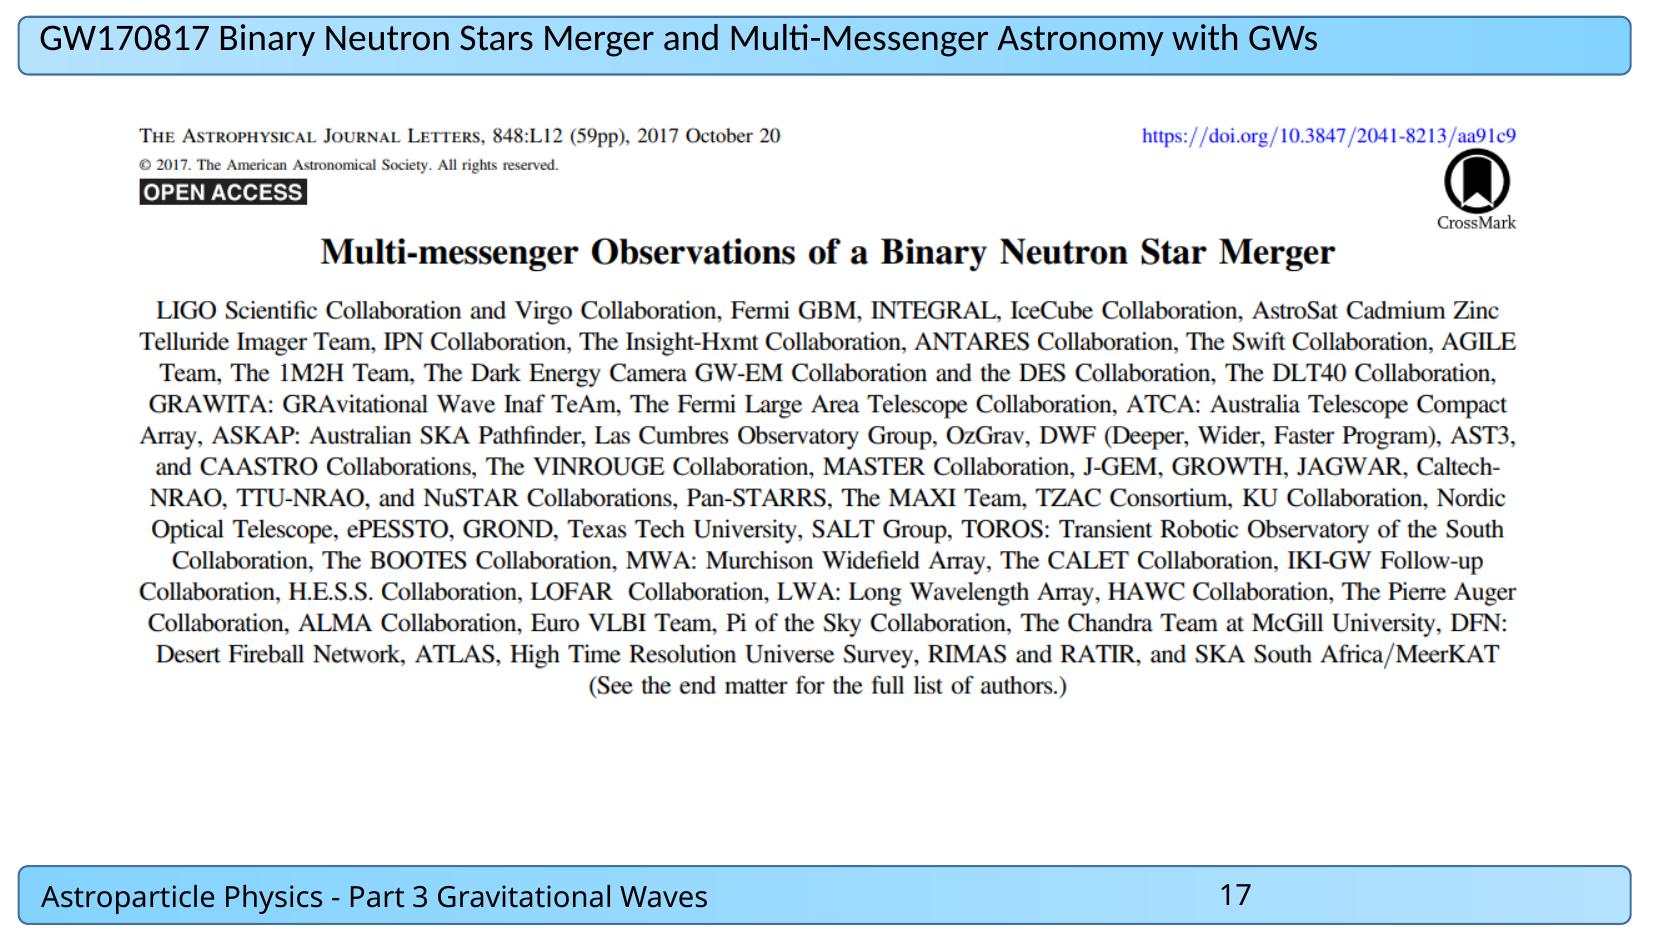

GW170817 Binary Neutron Stars Merger and Multi-Messenger Astronomy with GWs
Astroparticle Physics - Part 3 Gravitational Waves